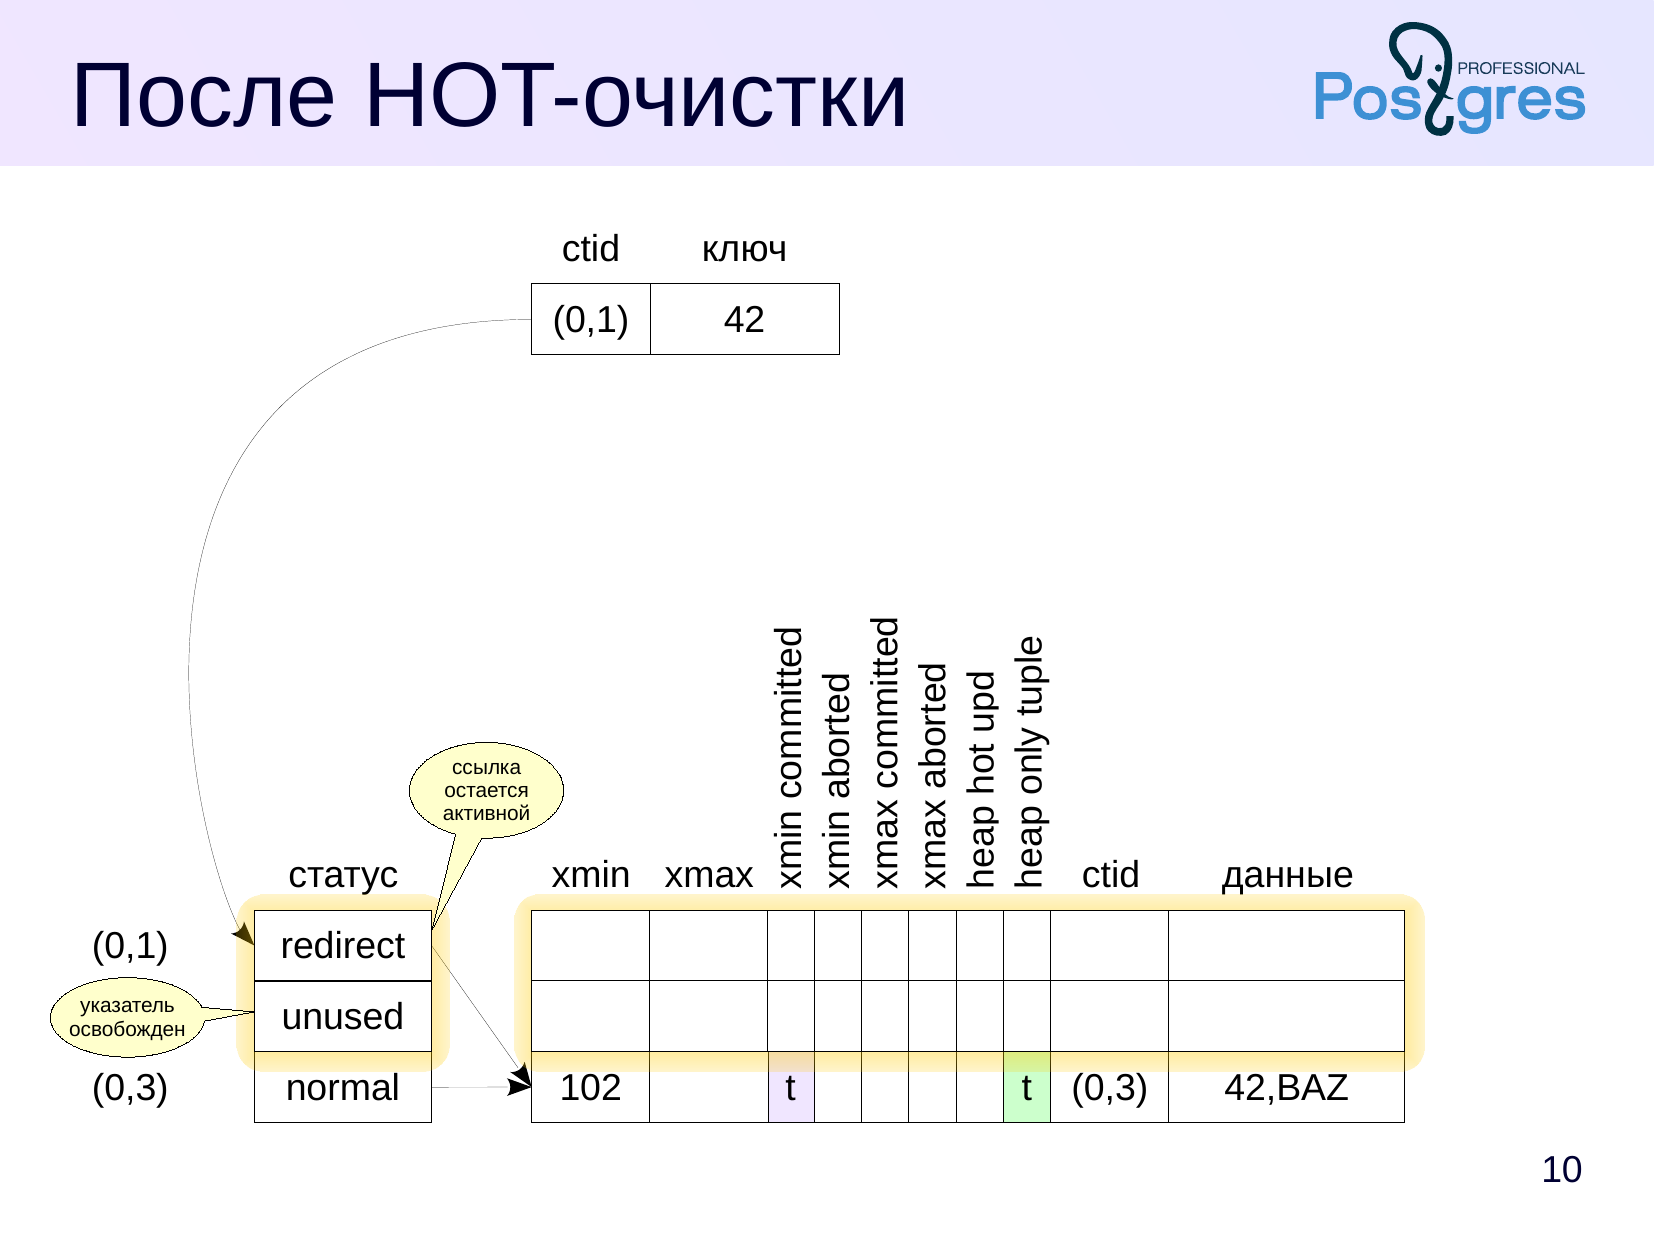

# После HOT-очистки
ctid
ключ
(0,1)
42
xmax aborted
heap only tuple
xmax committed
heap hot upd
xmin committed
xmin aborted
ссылка
остается
активной
xmin
xmax
ctid
данные
статус
(0,1)
redirect
указатель
освобожден
(0,2)
unused
(0,3)
102
t
t
(0,3)
42,BAZ
normal